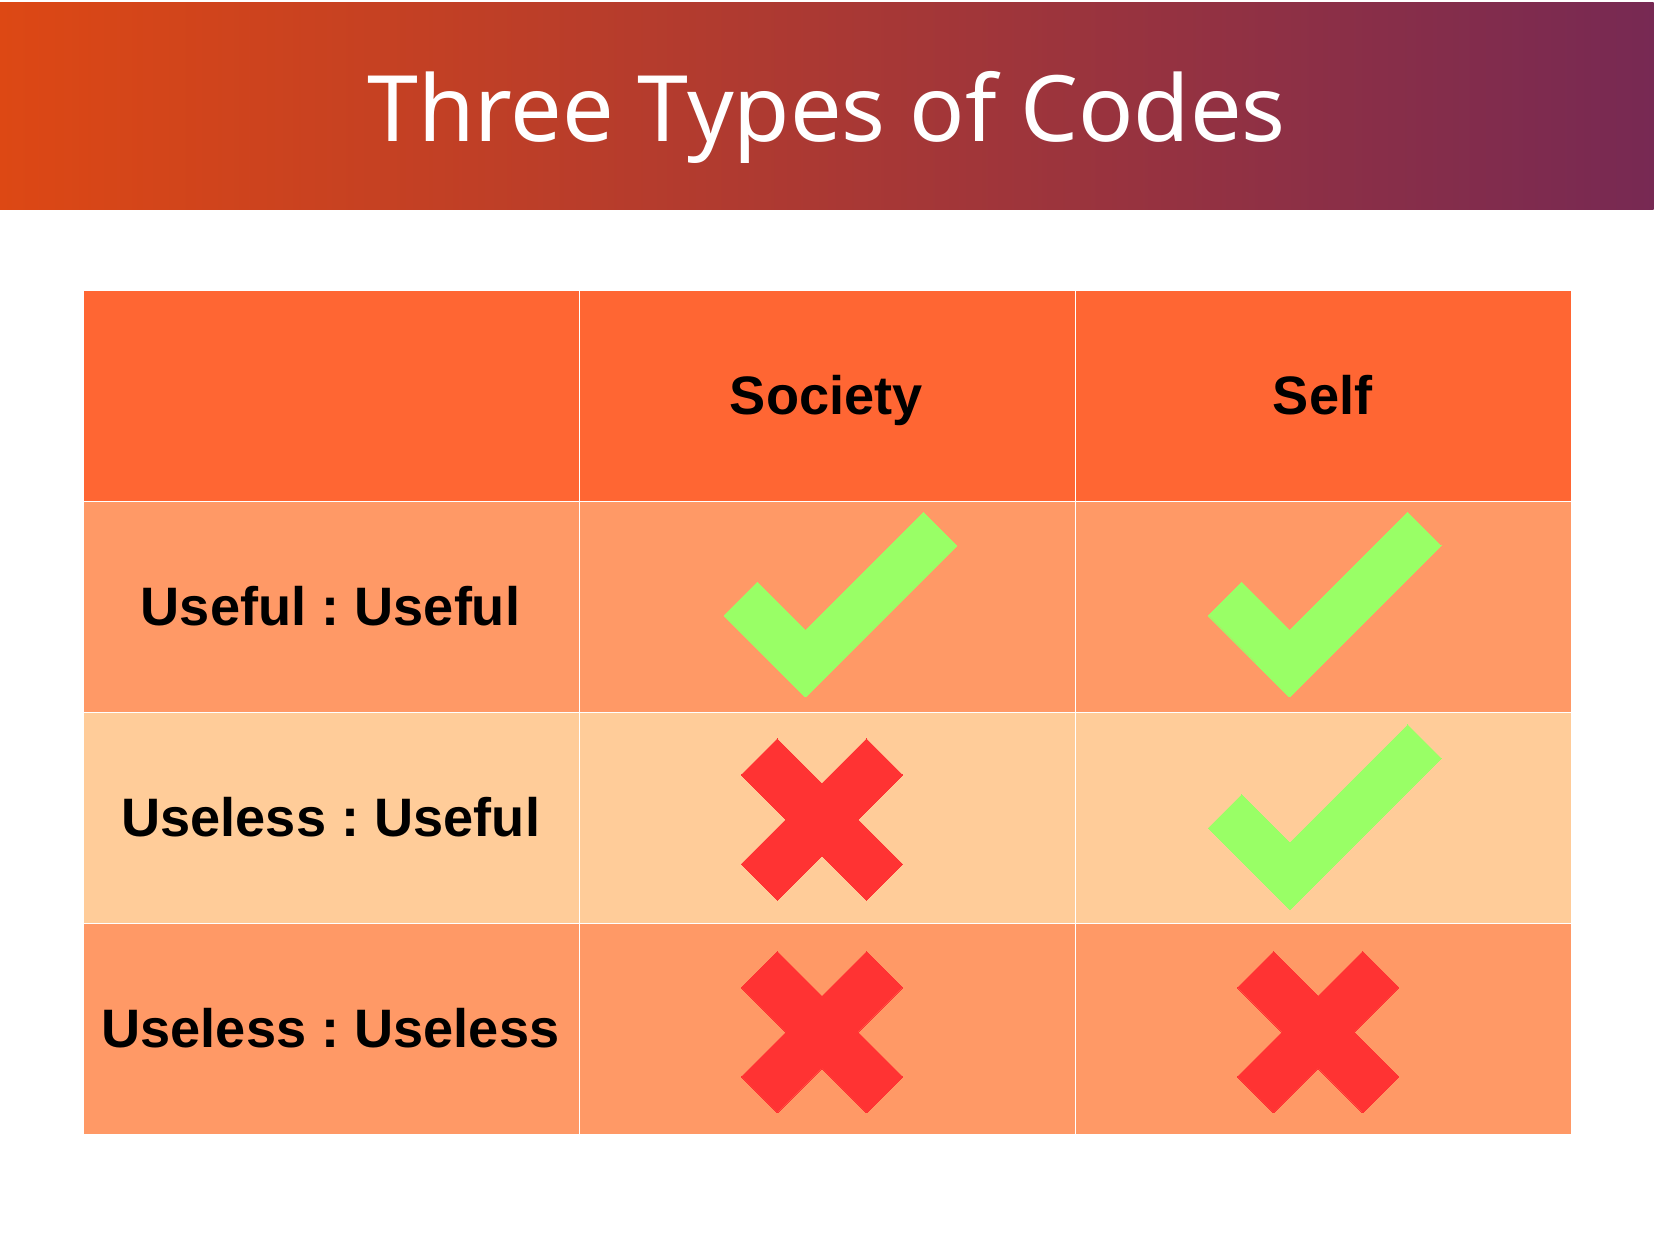

# Three Types of Codes
| | Society | Self |
| --- | --- | --- |
| Useful : Useful | | |
| Useless : Useful | | |
| Useless : Useless | | |